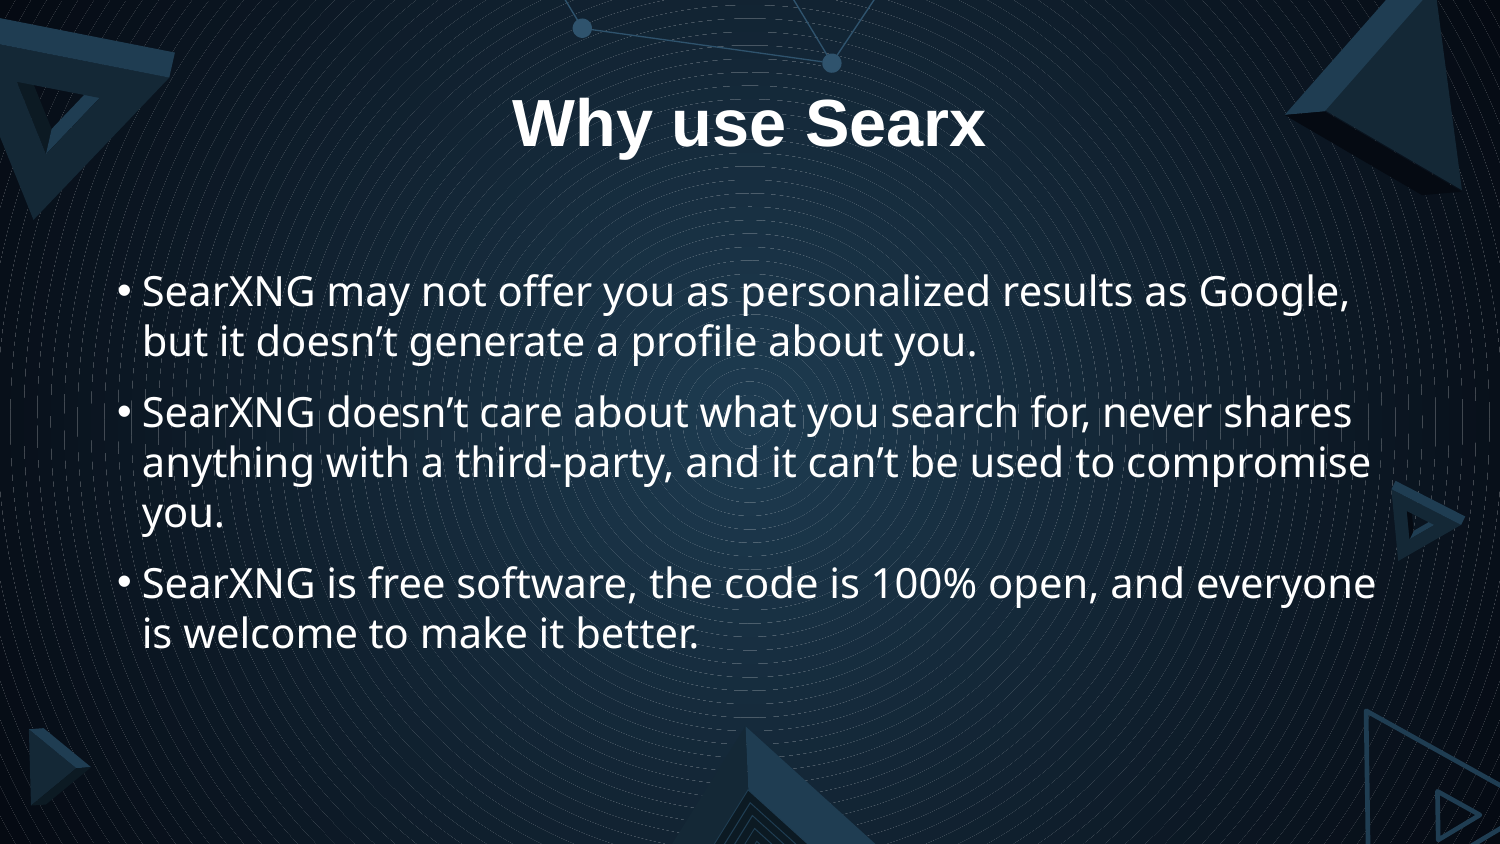

# Why use Searx
SearXNG may not offer you as personalized results as Google, but it doesn’t generate a profile about you.
SearXNG doesn’t care about what you search for, never shares anything with a third-party, and it can’t be used to compromise you.
SearXNG is free software, the code is 100% open, and everyone is welcome to make it better.